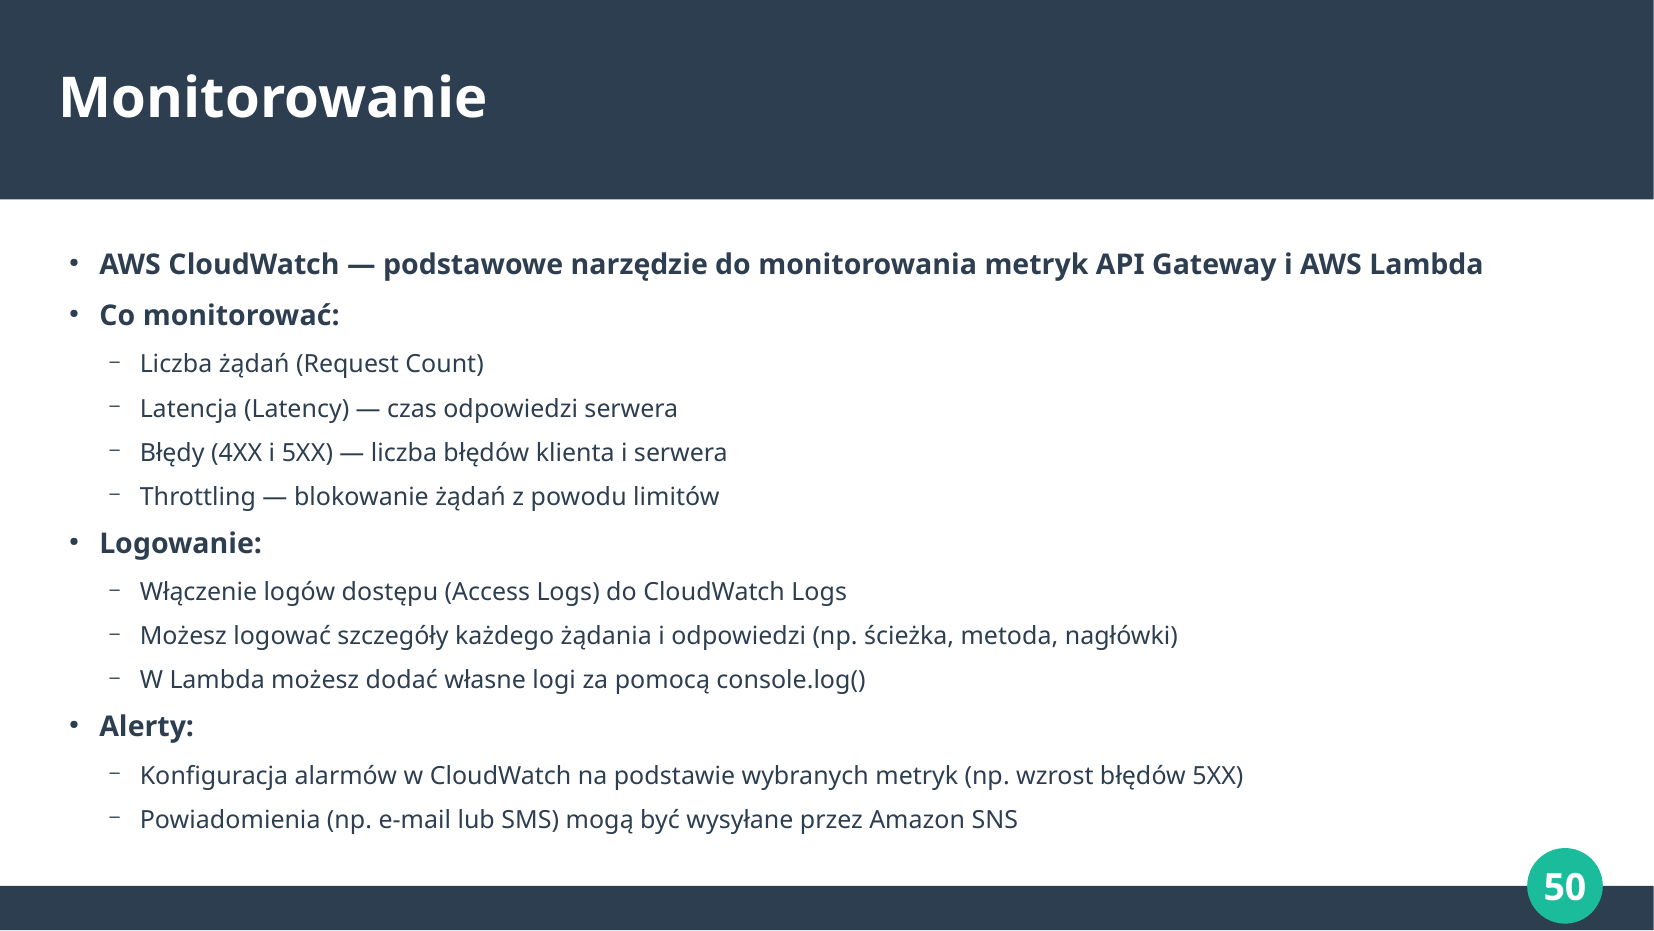

# Monitorowanie
AWS CloudWatch — podstawowe narzędzie do monitorowania metryk API Gateway i AWS Lambda
Co monitorować:
Liczba żądań (Request Count)
Latencja (Latency) — czas odpowiedzi serwera
Błędy (4XX i 5XX) — liczba błędów klienta i serwera
Throttling — blokowanie żądań z powodu limitów
Logowanie:
Włączenie logów dostępu (Access Logs) do CloudWatch Logs
Możesz logować szczegóły każdego żądania i odpowiedzi (np. ścieżka, metoda, nagłówki)
W Lambda możesz dodać własne logi za pomocą console.log()
Alerty:
Konfiguracja alarmów w CloudWatch na podstawie wybranych metryk (np. wzrost błędów 5XX)
Powiadomienia (np. e-mail lub SMS) mogą być wysyłane przez Amazon SNS